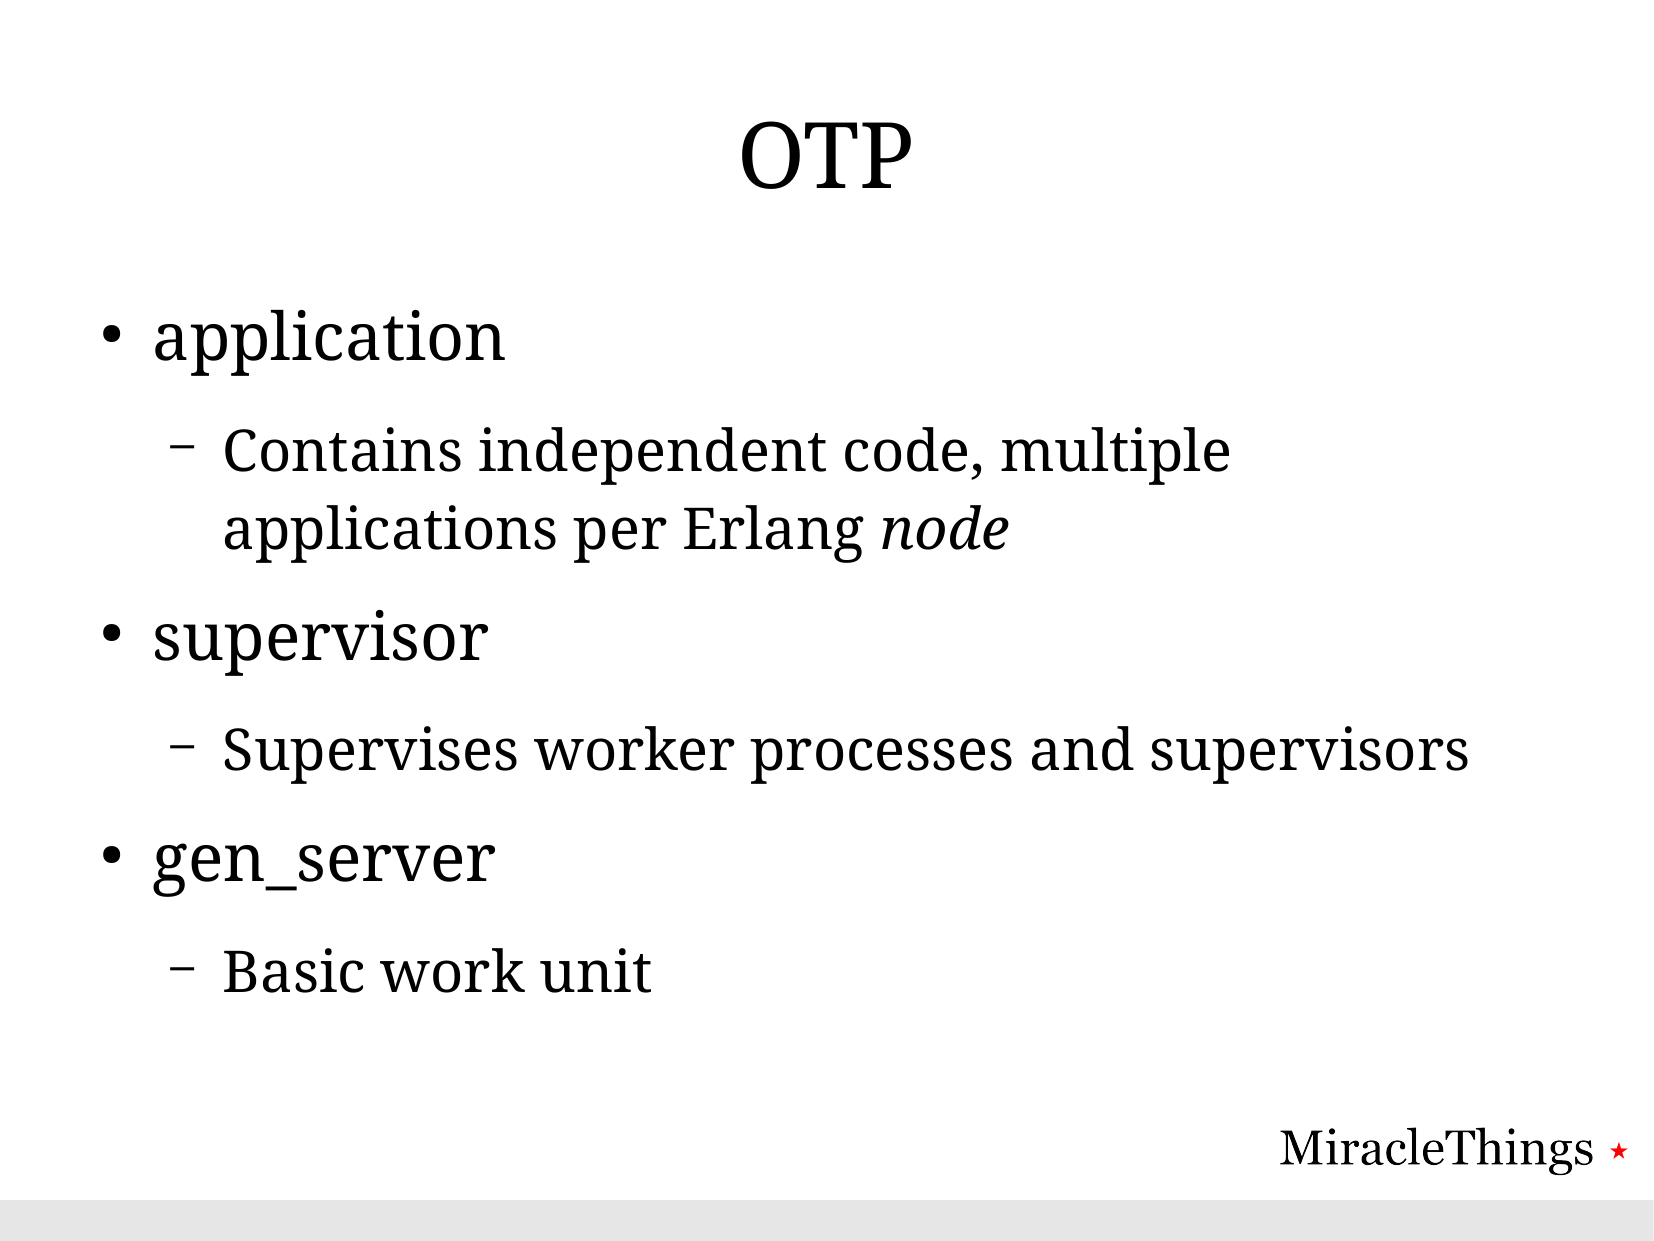

# OTP
application
Contains independent code, multiple applications per Erlang node
supervisor
Supervises worker processes and supervisors
gen_server
Basic work unit